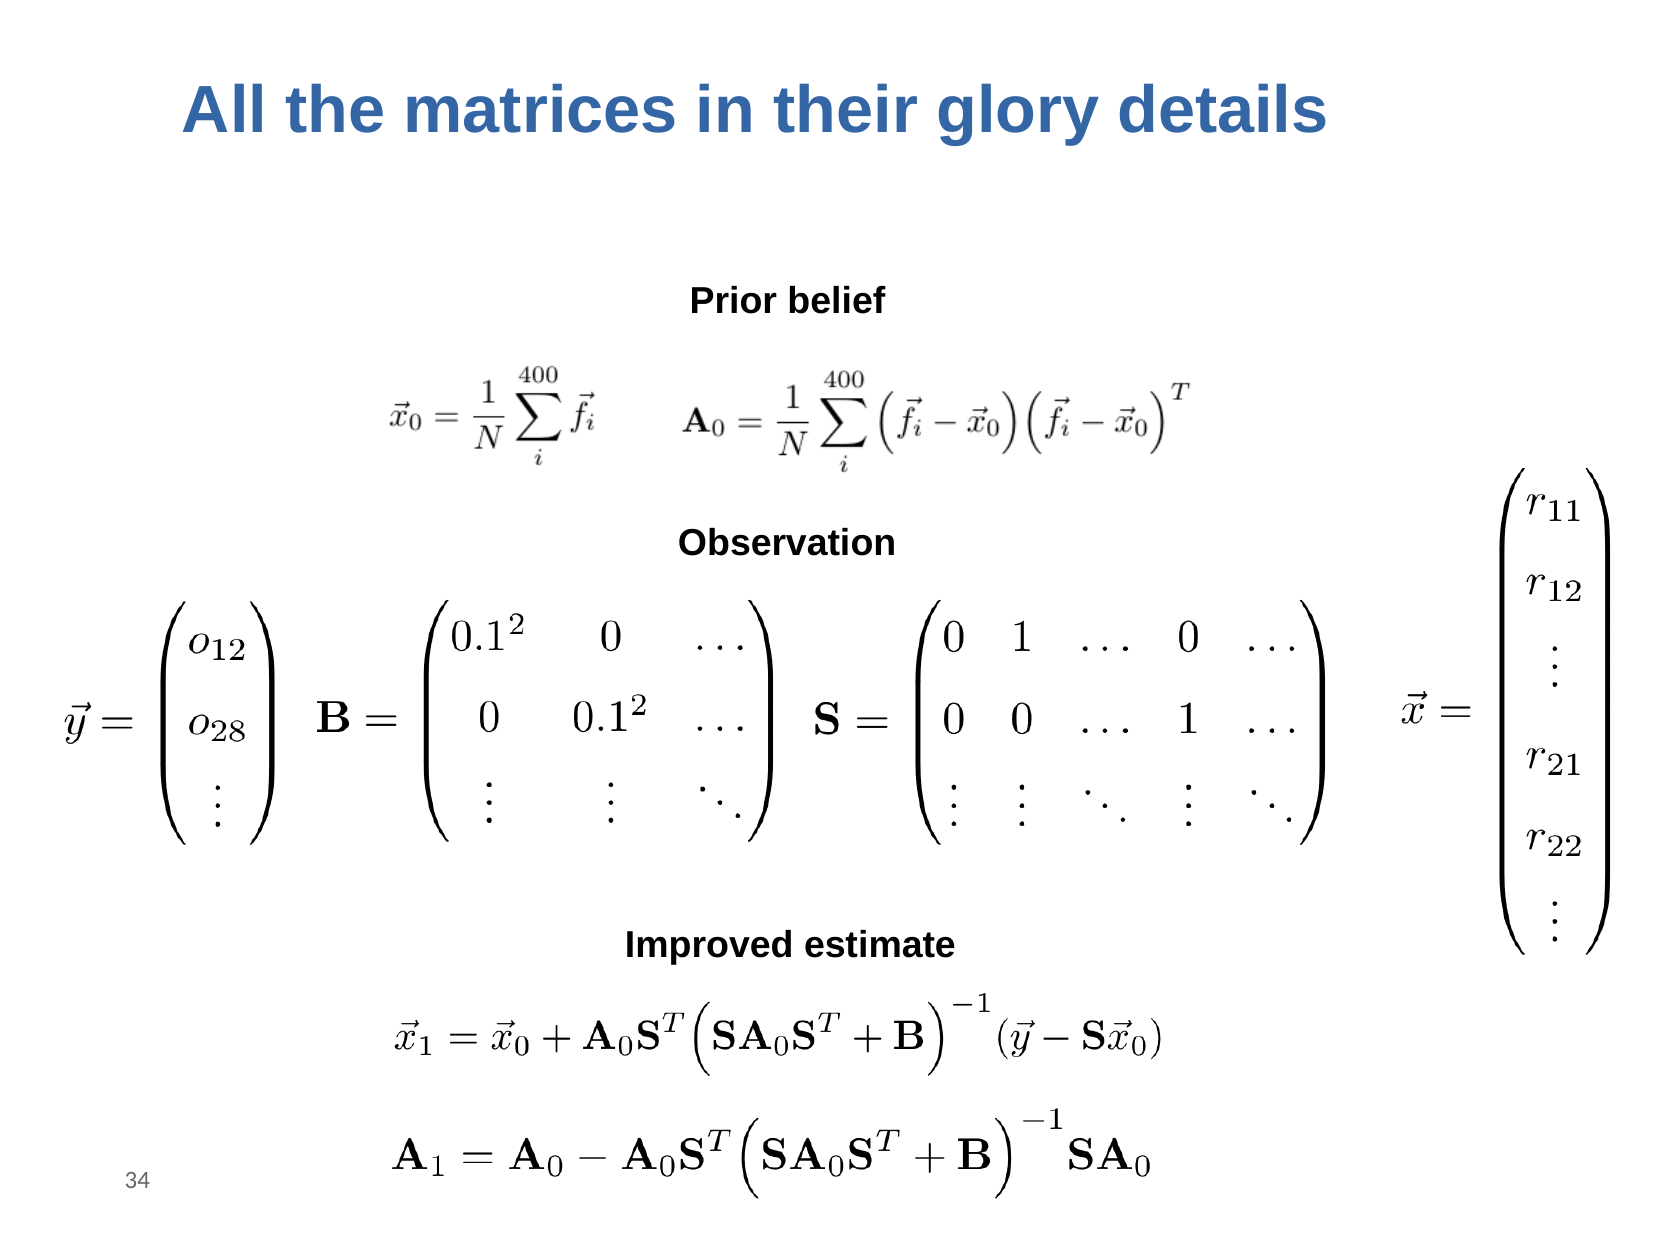

# All the matrices in their glory details
Prior belief
Observation
Improved estimate
34